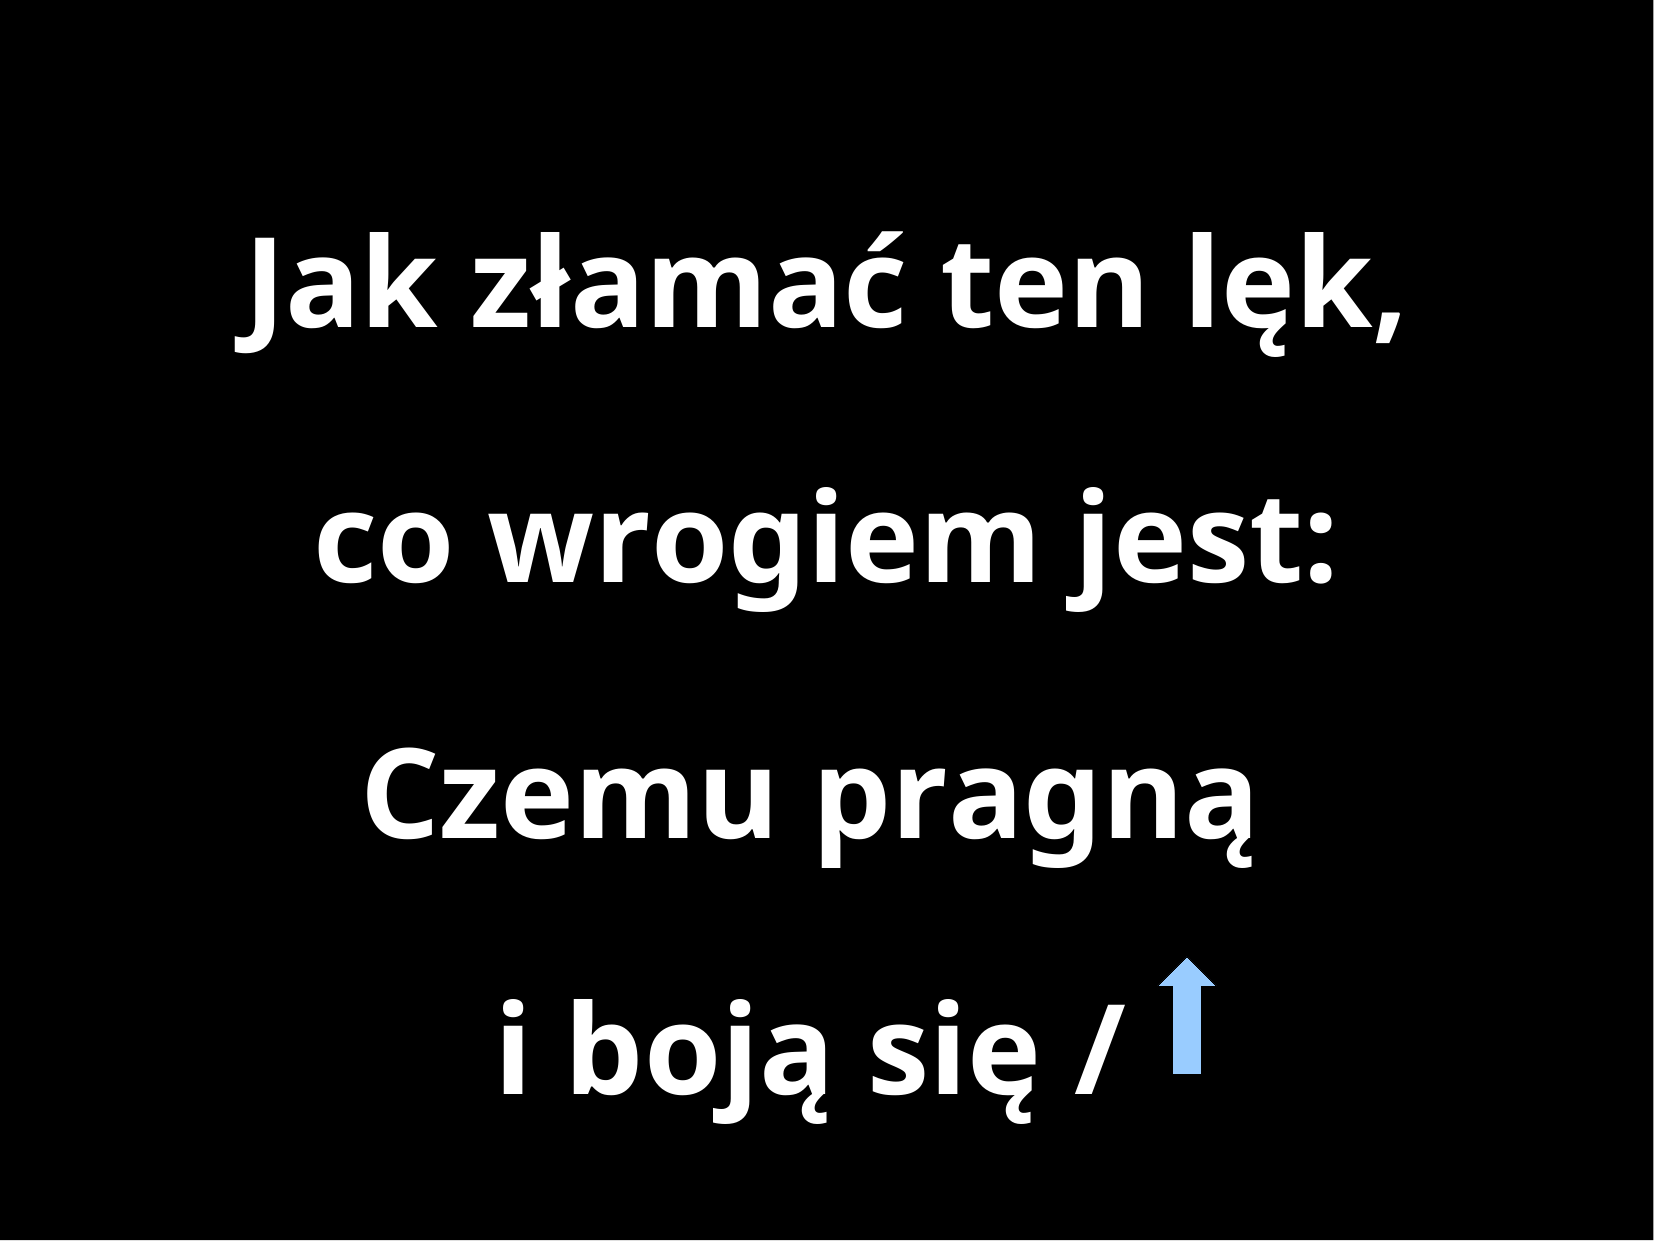

# Jak złamać ten lęk, co wrogiem jest: Czemu pragną i boją się /